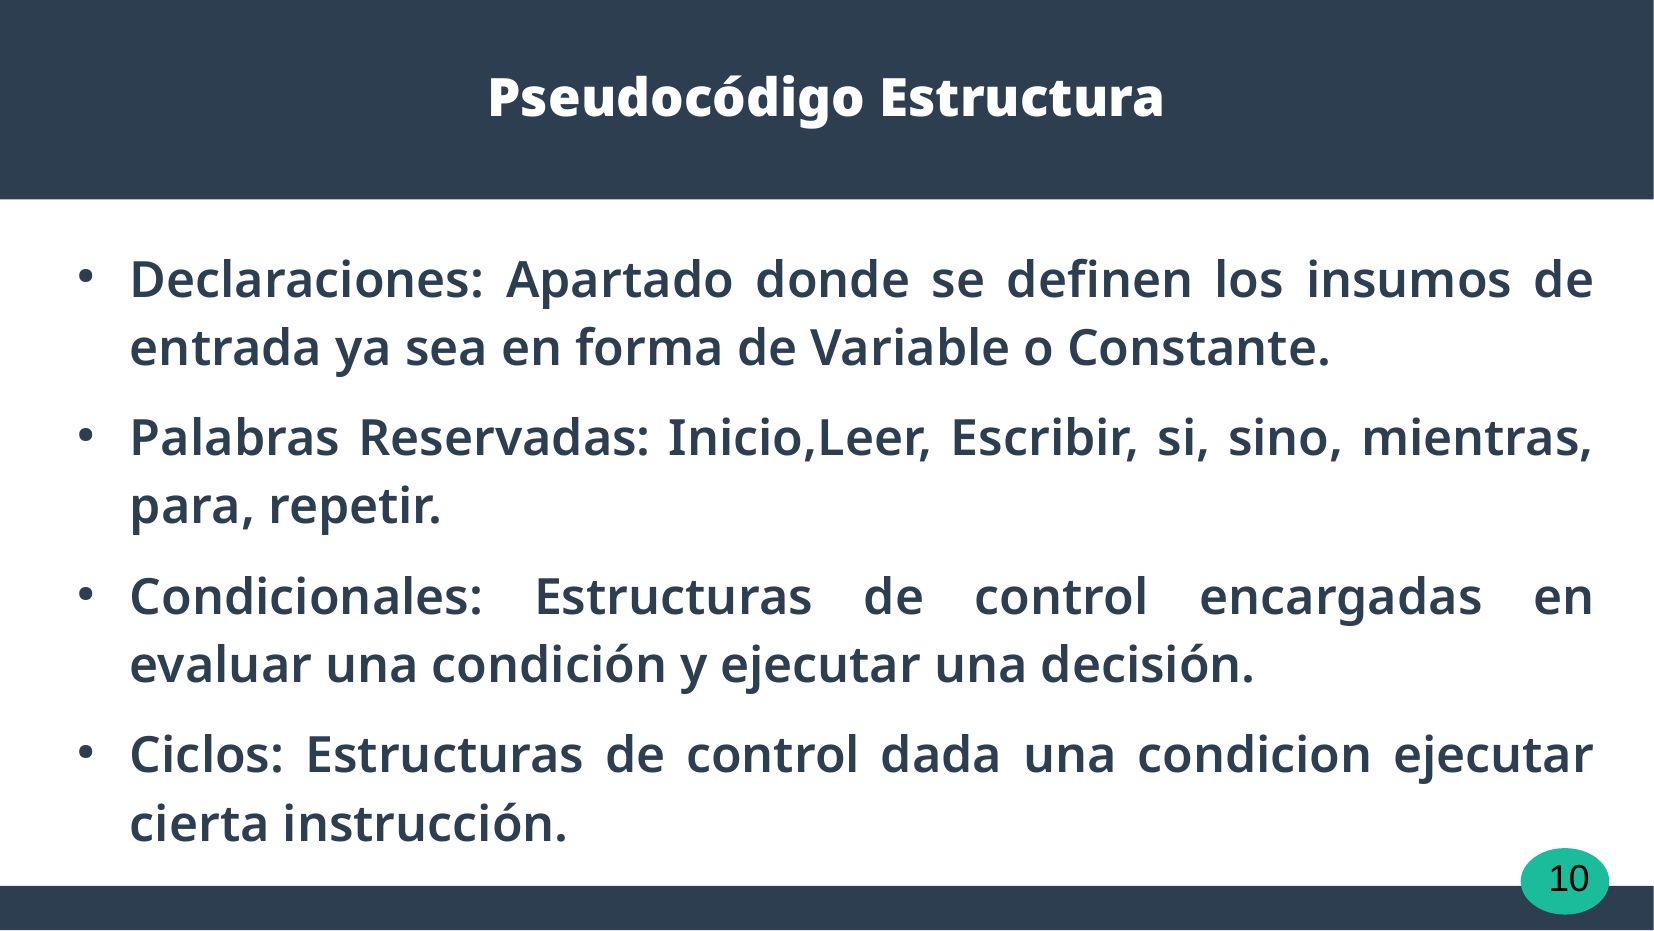

# Pseudocódigo Estructura
Declaraciones: Apartado donde se definen los insumos de entrada ya sea en forma de Variable o Constante.
Palabras Reservadas: Inicio,Leer, Escribir, si, sino, mientras, para, repetir.
Condicionales: Estructuras de control encargadas en evaluar una condición y ejecutar una decisión.
Ciclos: Estructuras de control dada una condicion ejecutar cierta instrucción.
10